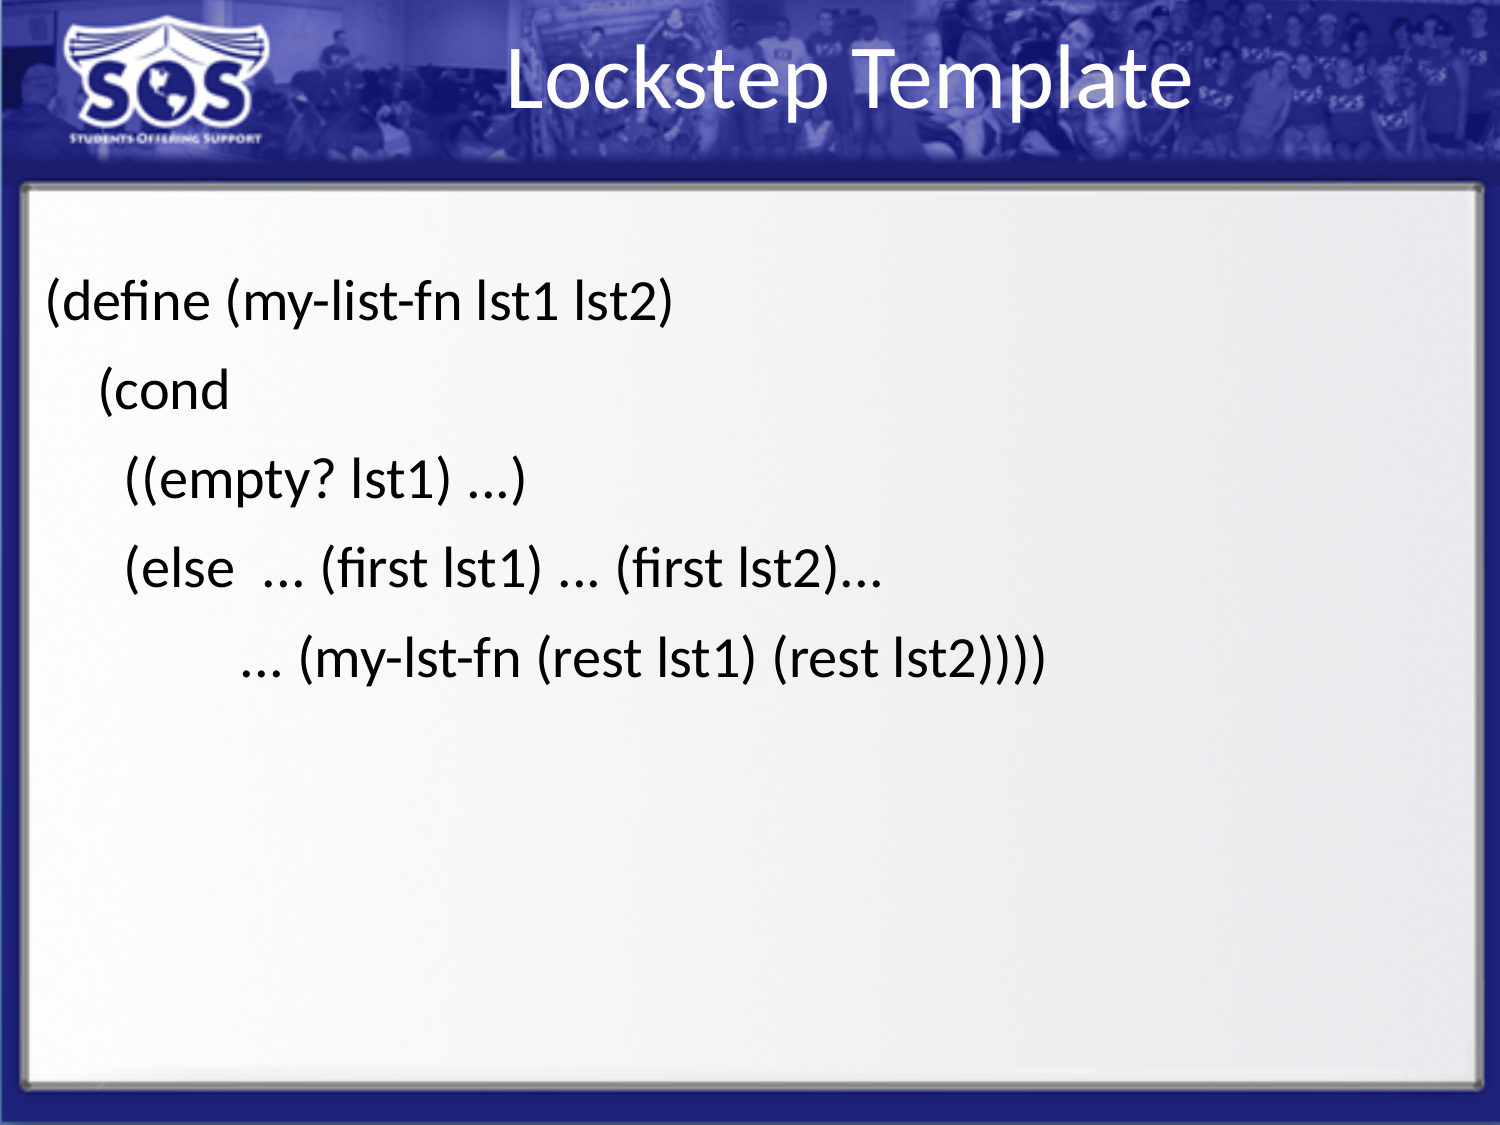

Lockstep Template
(define (my-list-fn lst1 lst2)
 (cond
 ((empty? lst1) ...)
 (else ... (first lst1) ... (first lst2)...
		 ... (my-lst-fn (rest lst1) (rest lst2))))